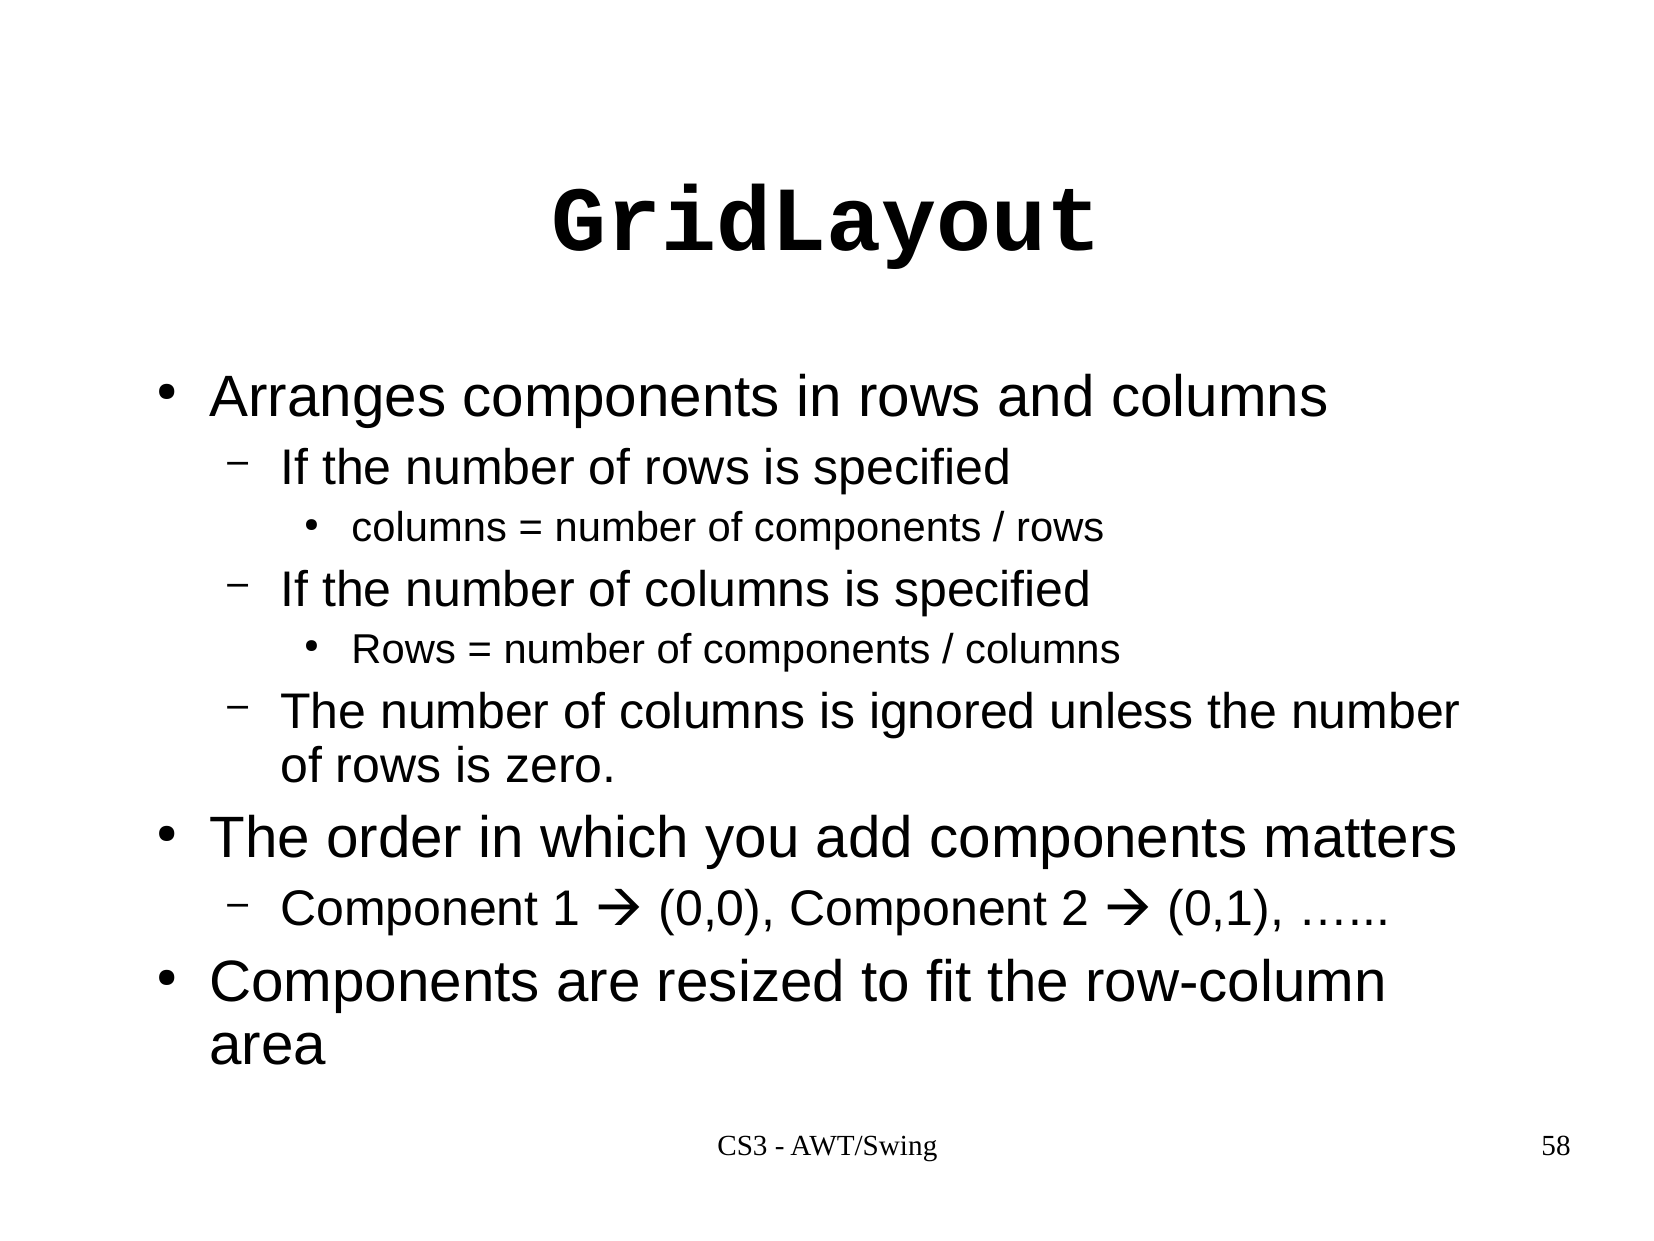

# GridLayout
Arranges components in rows and columns
If the number of rows is specified
columns = number of components / rows
If the number of columns is specified
Rows = number of components / columns
The number of columns is ignored unless the number of rows is zero.
The order in which you add components matters
Component 1  (0,0), Component 2  (0,1), …...
Components are resized to fit the row-column area
CS3 - AWT/Swing
58